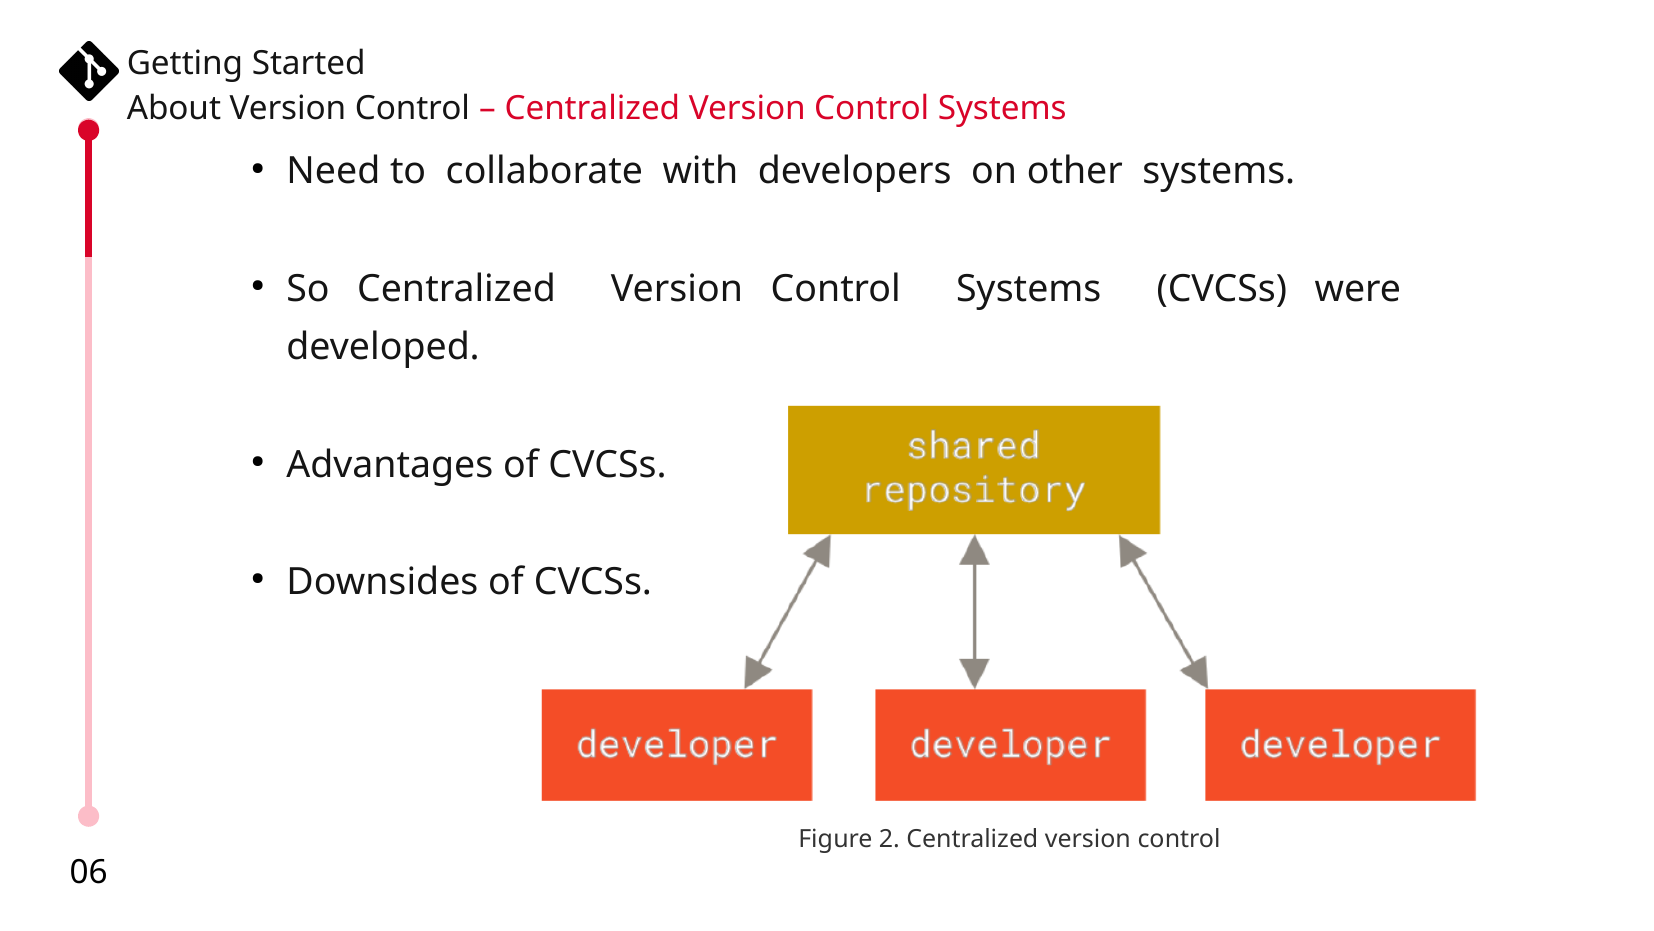

Getting Started
About Version Control – Centralized Version Control Systems
Need to collaborate with developers on other systems.
So Centralized Version Control Systems (CVCSs) were developed.
Advantages of CVCSs.
Downsides of CVCSs.
Figure 2. Centralized version control
06